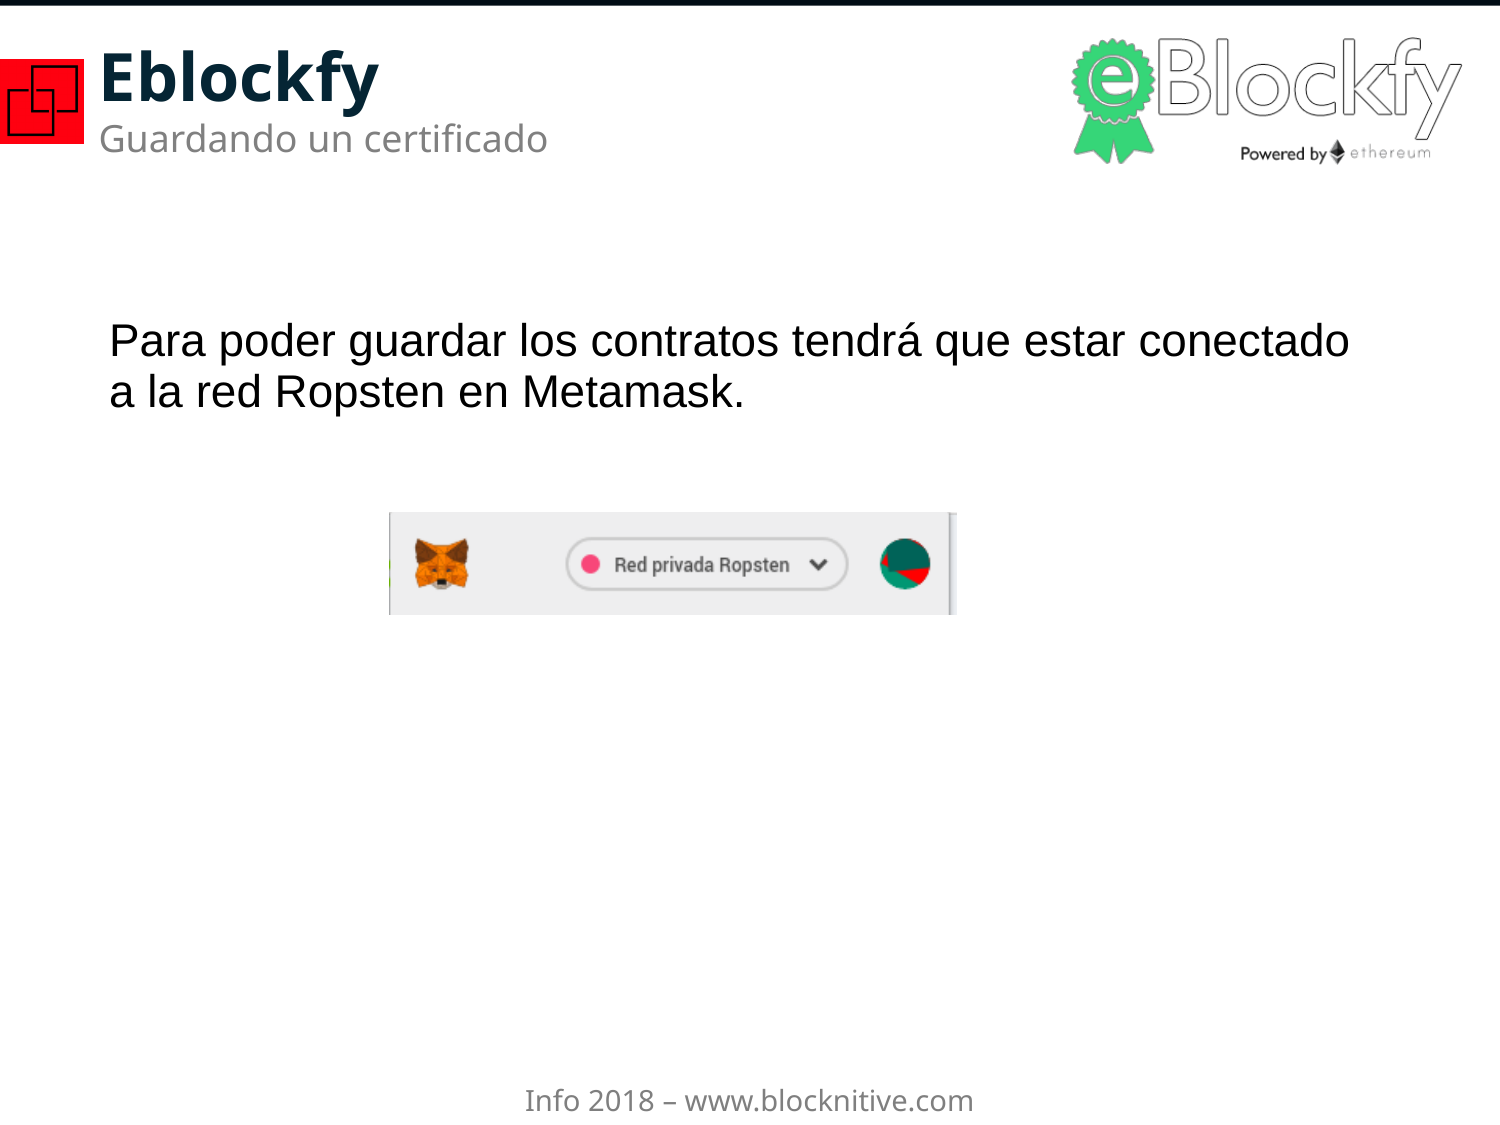

Eblockfy
Guardando un certificado
Para poder guardar los contratos tendrá que estar conectado a la red Ropsten en Metamask.